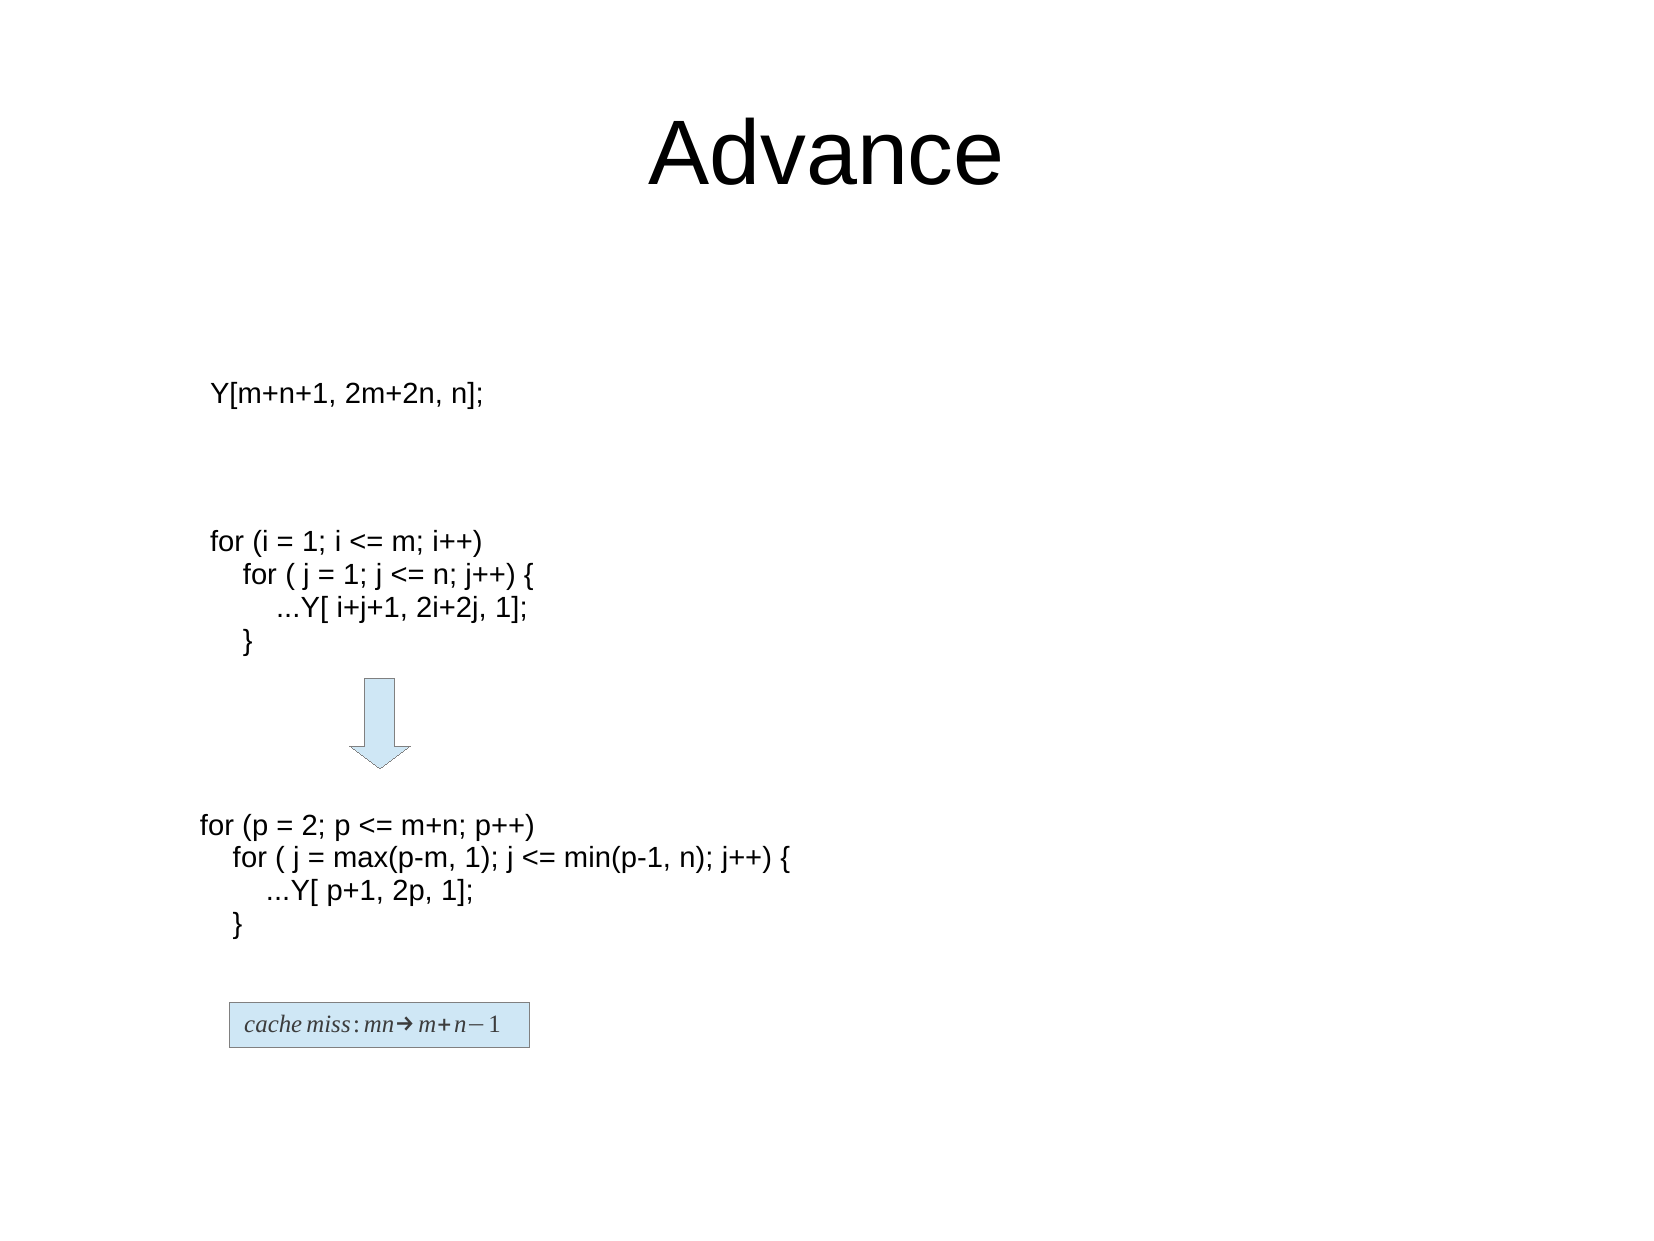

# Advance
Y[m+n+1, 2m+2n, n];
for (i = 1; i <= m; i++)
 for ( j = 1; j <= n; j++) {
 ...Y[ i+j+1, 2i+2j, 1];
 }
for (p = 2; p <= m+n; p++)
 for ( j = max(p-m, 1); j <= min(p-1, n); j++) {
 ...Y[ p+1, 2p, 1];
 }